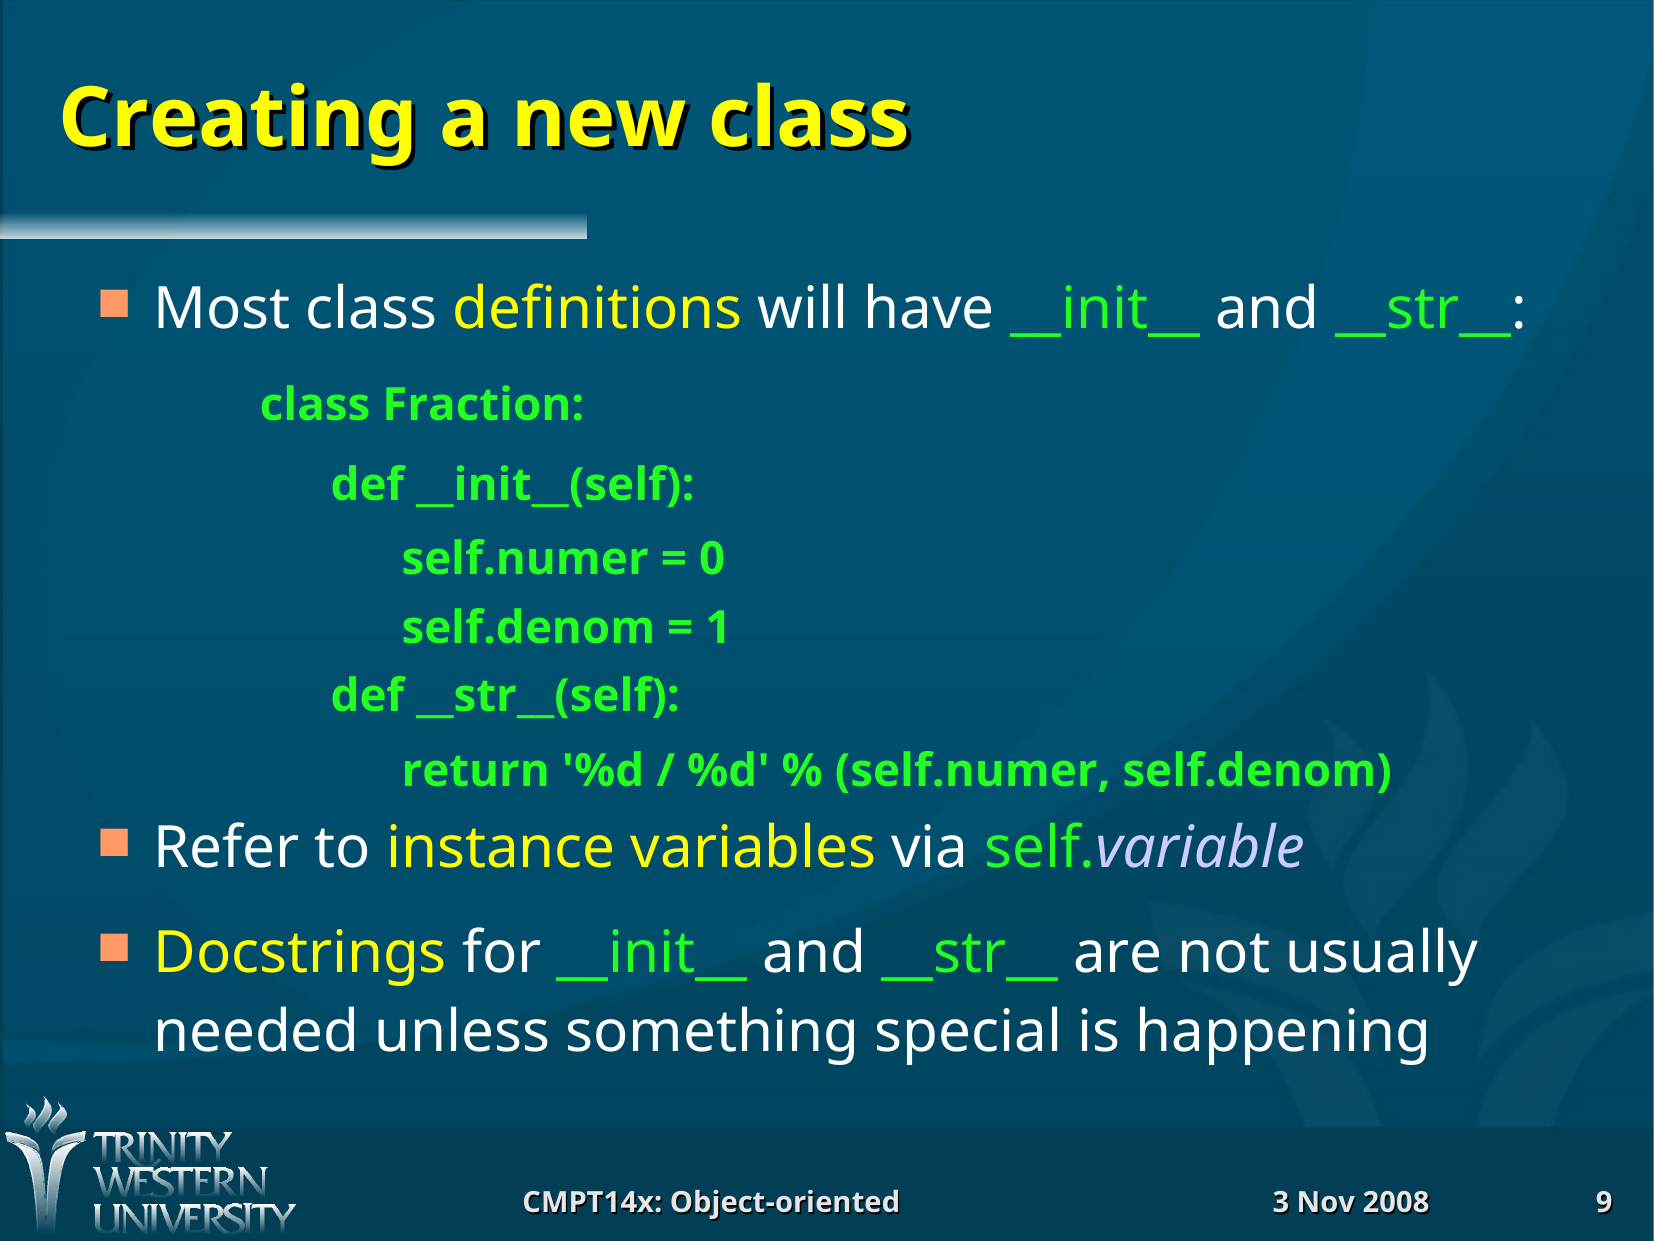

# Creating a new class
Most class definitions will have __init__ and __str__:
class Fraction:
def __init__(self):
self.numer = 0
self.denom = 1
def __str__(self):
return '%d / %d' % (self.numer, self.denom)
Refer to instance variables via self.variable
Docstrings for __init__ and __str__ are not usually needed unless something special is happening
CMPT14x: Object-oriented
3 Nov 2008
9